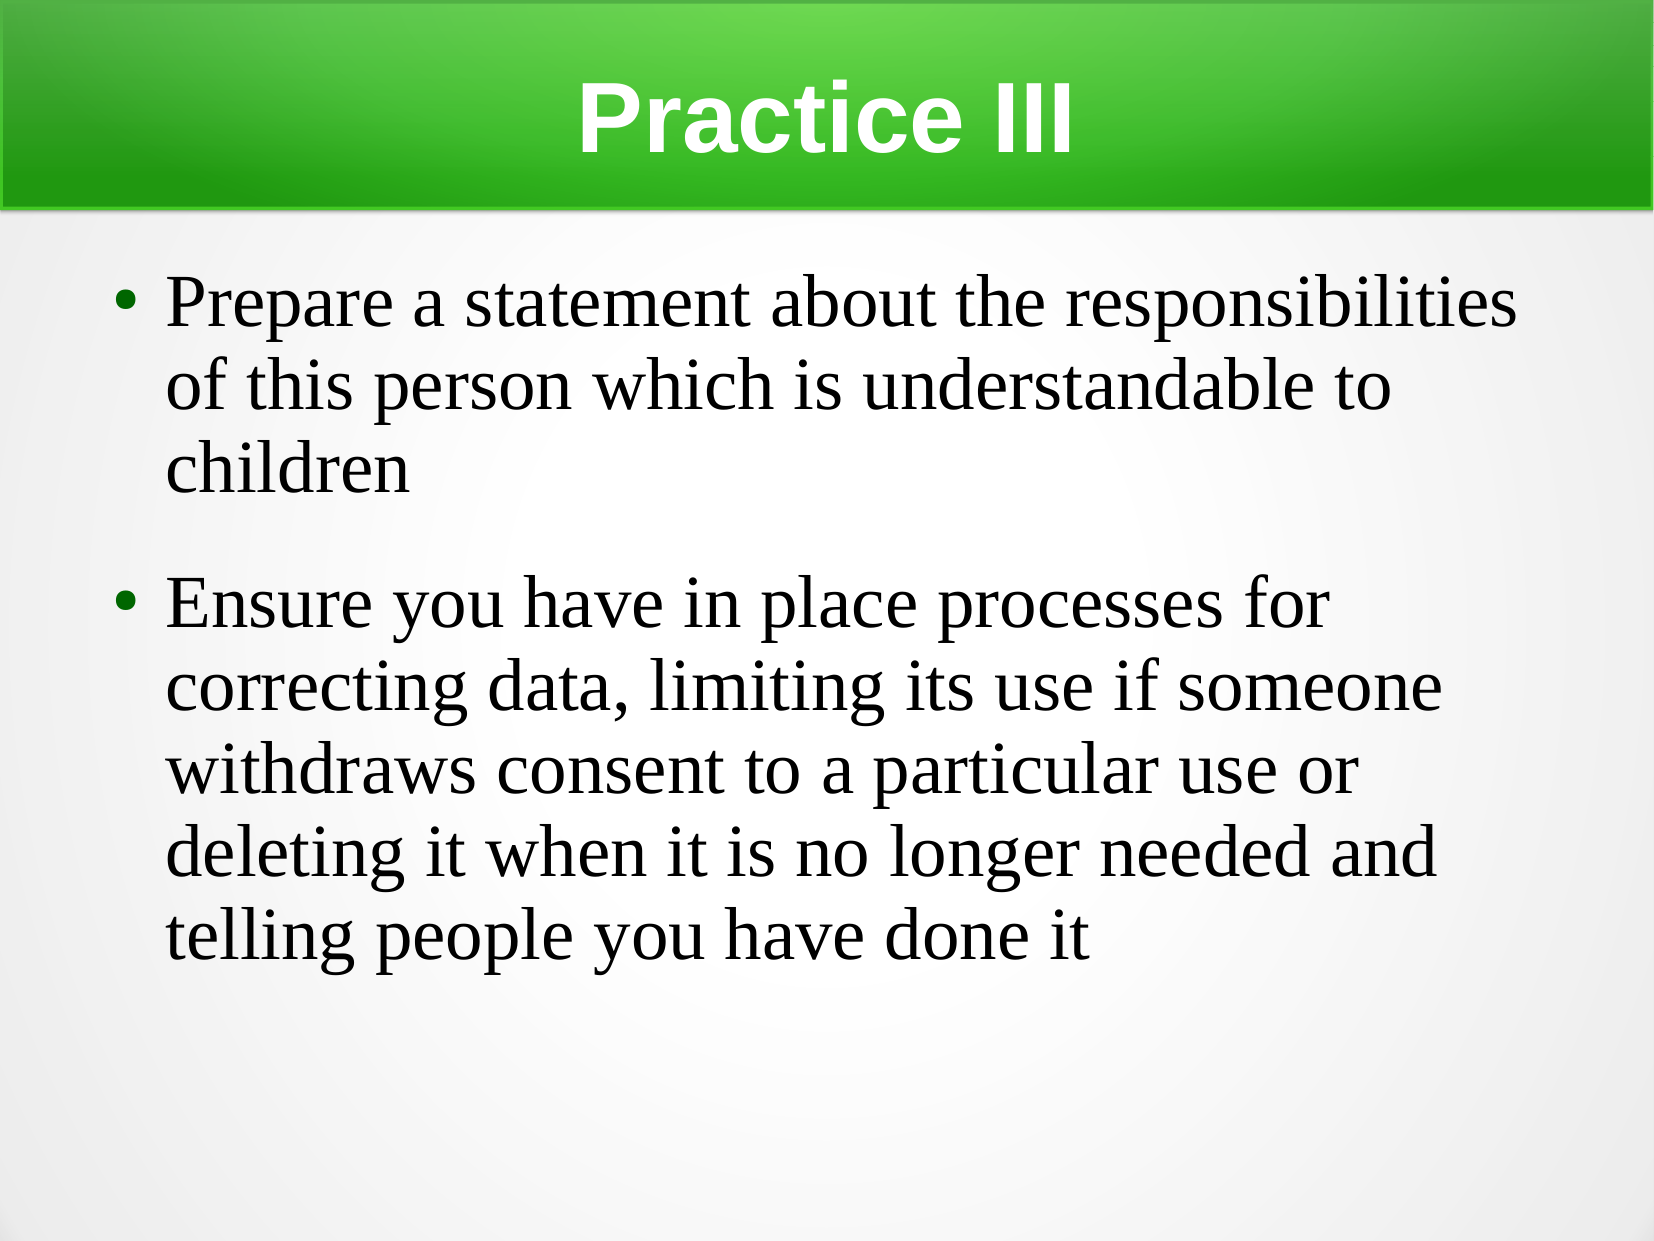

# Practice III
Prepare a statement about the responsibilities of this person which is understandable to children
Ensure you have in place processes for correcting data, limiting its use if someone withdraws consent to a particular use or deleting it when it is no longer needed and telling people you have done it